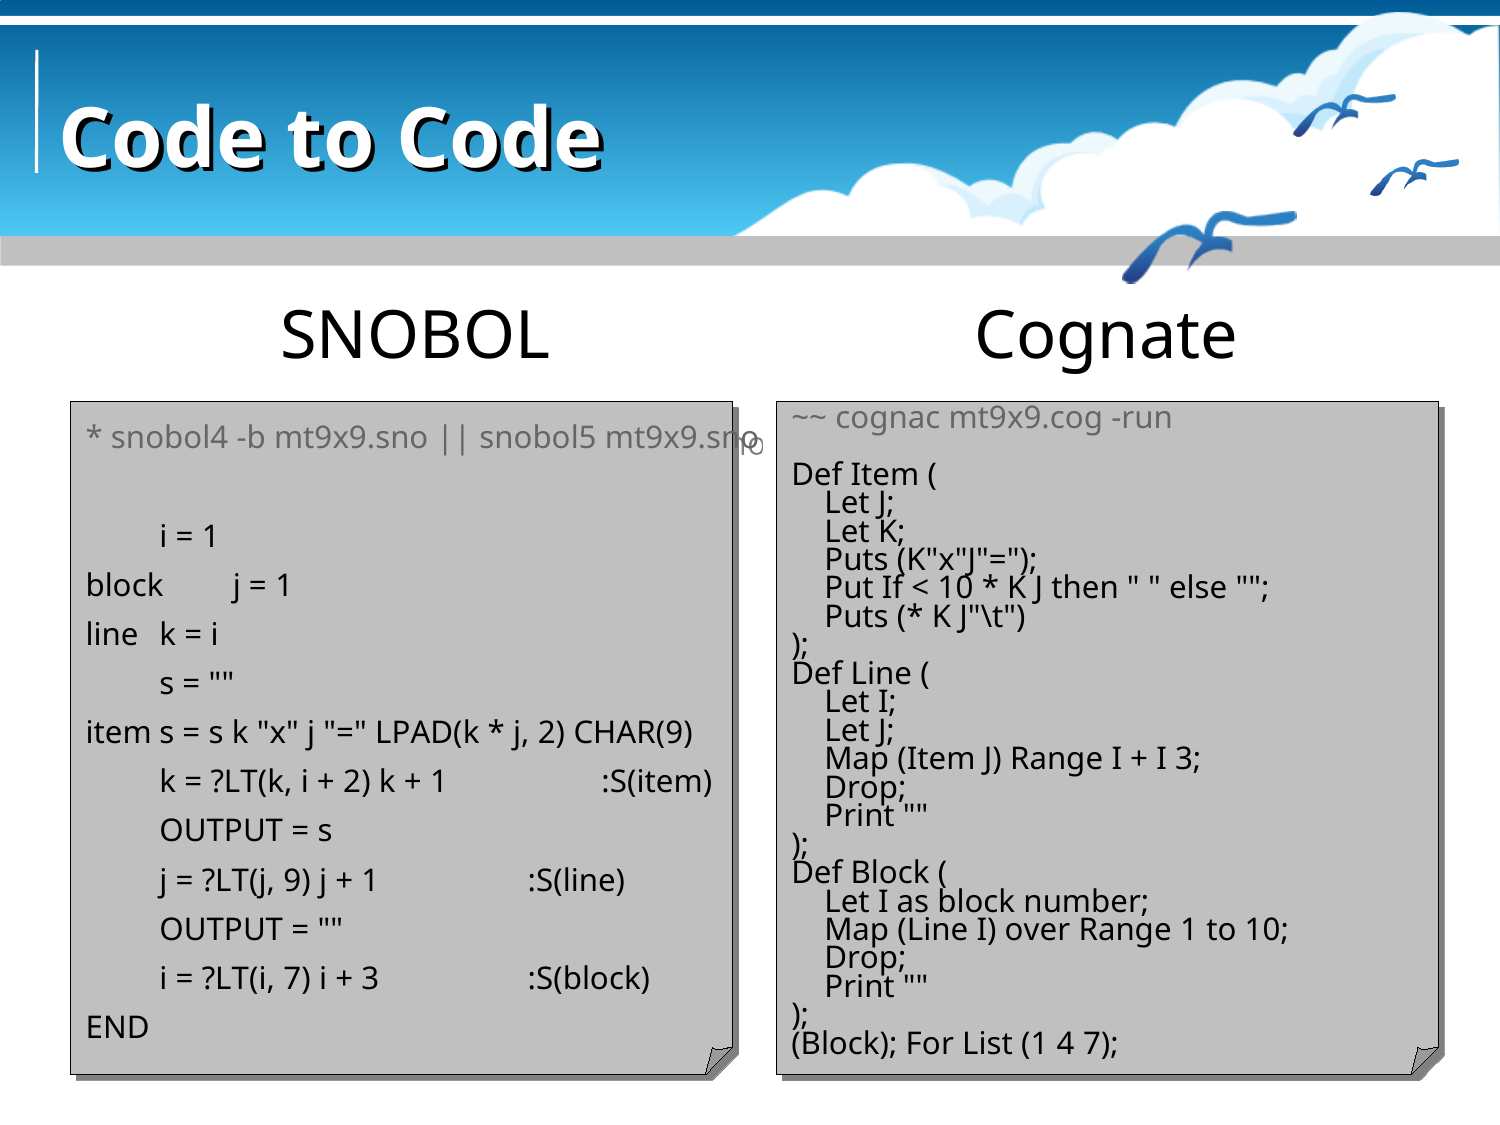

# Code to Code
Cognate
SNOBOL
* snobol4 -b mt9x9.sno || snobol5 mt9x9.sno
	i = 1
block	j = 1
line	k = i
	s = ""
item	s = s k "x" j "=" LPAD(k * j, 2) CHAR(9)
	k = ?LT(k, i + 2) k + 1			:S(item)
	OUTPUT = s
	j = ?LT(j, 9) j + 1			:S(line)
	OUTPUT = ""
	i = ?LT(i, 7) i + 3			:S(block)
END
~~ cognac mt9x9.cog -run
Def Item (
 Let J;
 Let K;
 Puts (K"x"J"=");
 Put If < 10 * K J then " " else "";
 Puts (* K J"\t")
);
Def Line (
 Let I;
 Let J;
 Map (Item J) Range I + I 3;
 Drop;
 Print ""
);
Def Block (
 Let I as block number;
 Map (Line I) over Range 1 to 10;
 Drop;
 Print ""
);
(Block); For List (1 4 7);